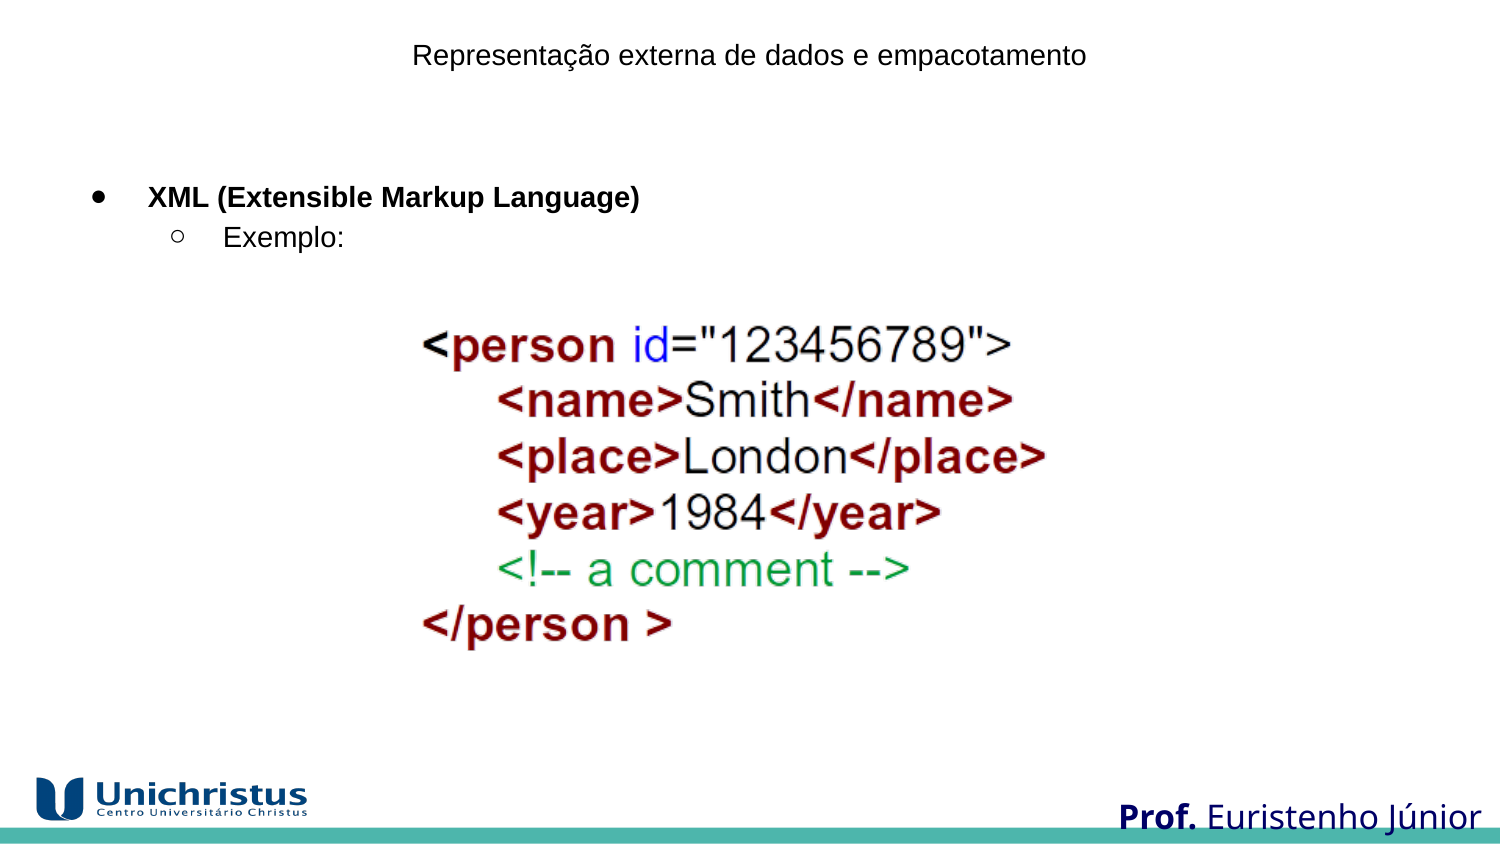

# Representação externa de dados e empacotamento
XML (Extensible Markup Language)
Exemplo: